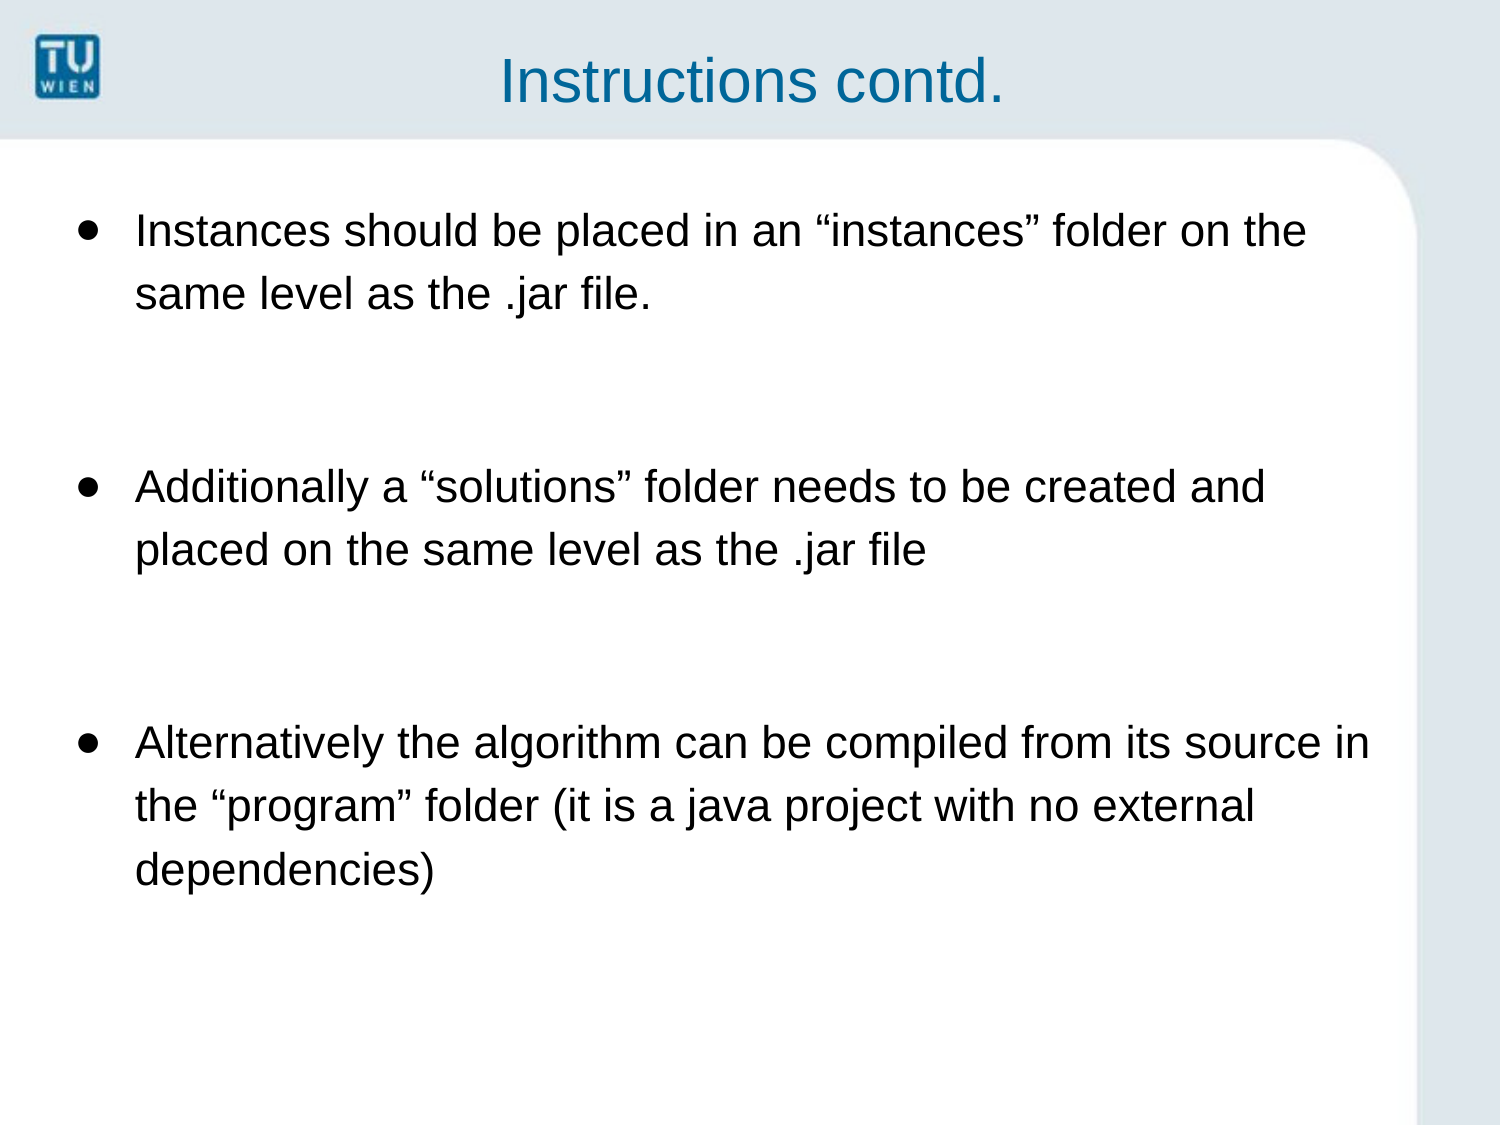

Instructions contd.
Instances should be placed in an “instances” folder on the same level as the .jar file.
Additionally a “solutions” folder needs to be created and placed on the same level as the .jar file
Alternatively the algorithm can be compiled from its source in the “program” folder (it is a java project with no external dependencies)